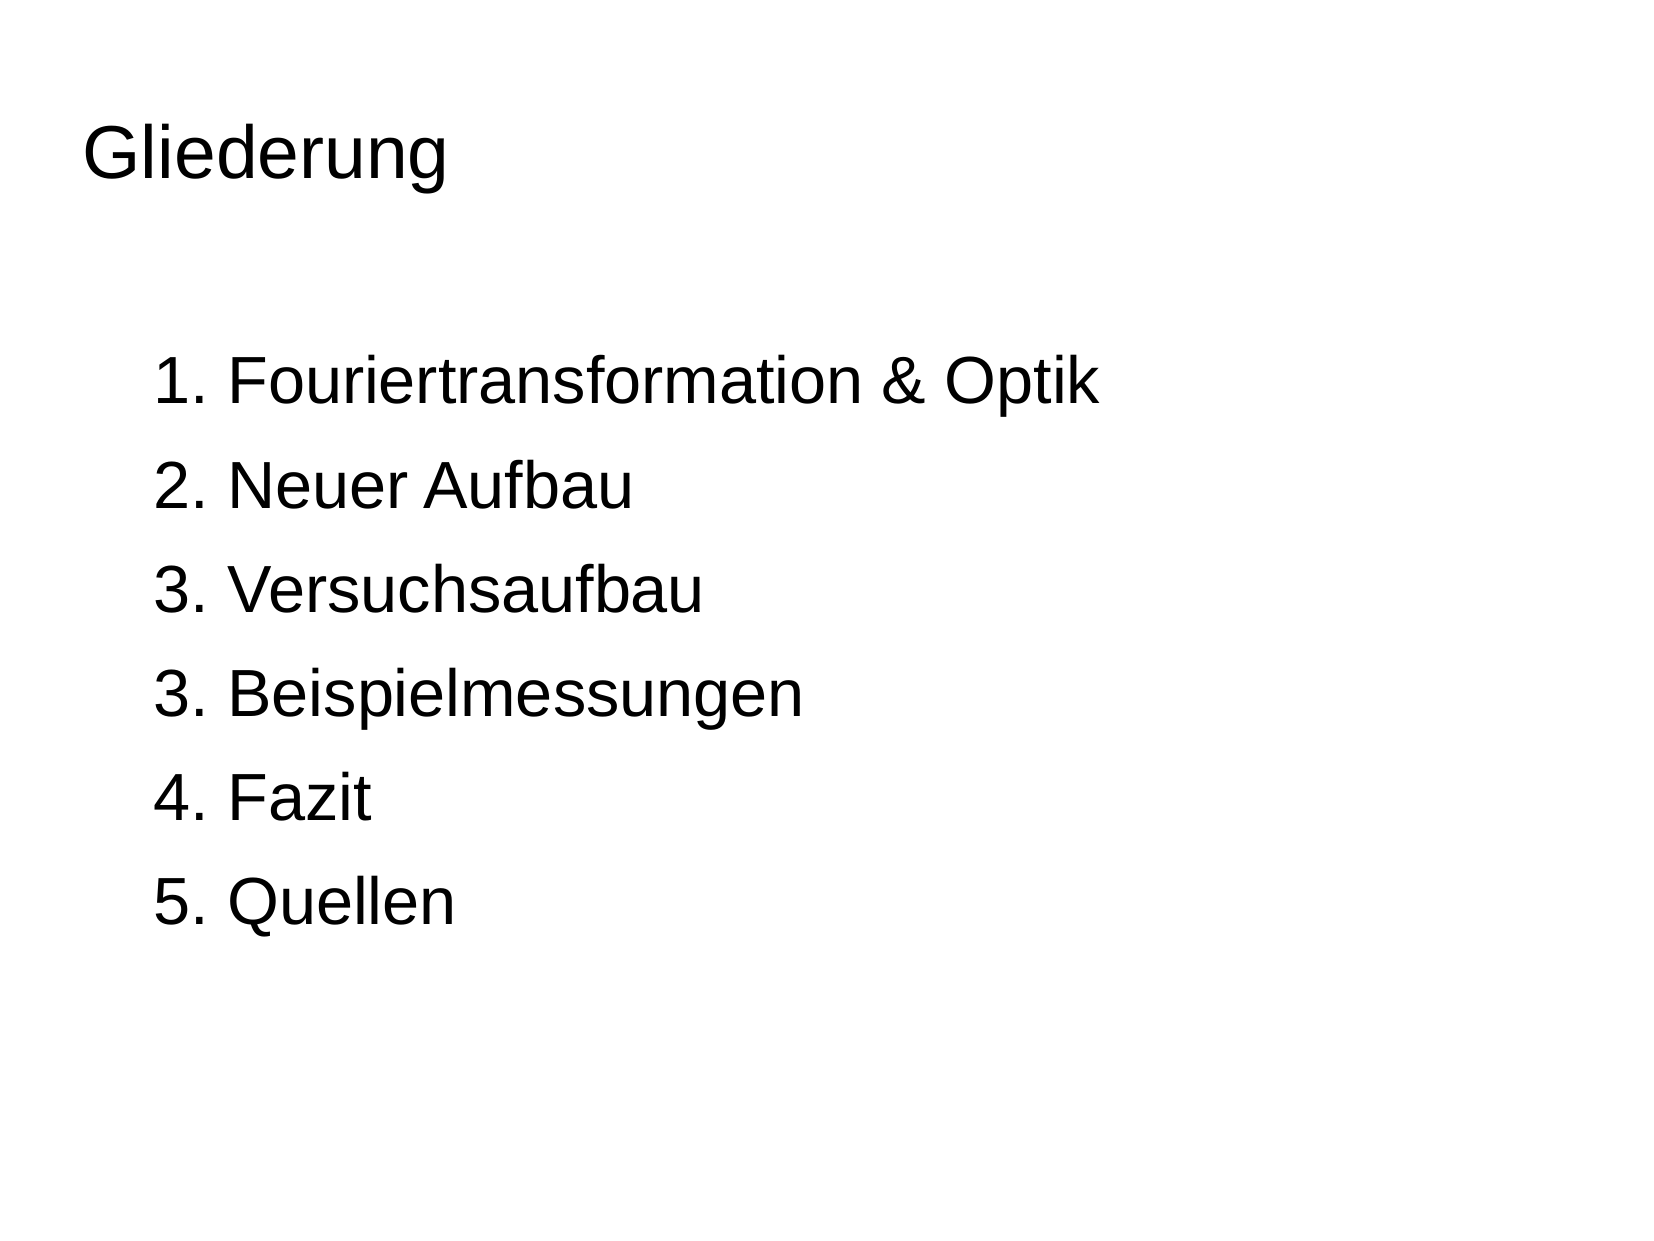

# Gliederung
1. Fouriertransformation & Optik
2. Neuer Aufbau
3. Versuchsaufbau
3. Beispielmessungen
4. Fazit
5. Quellen